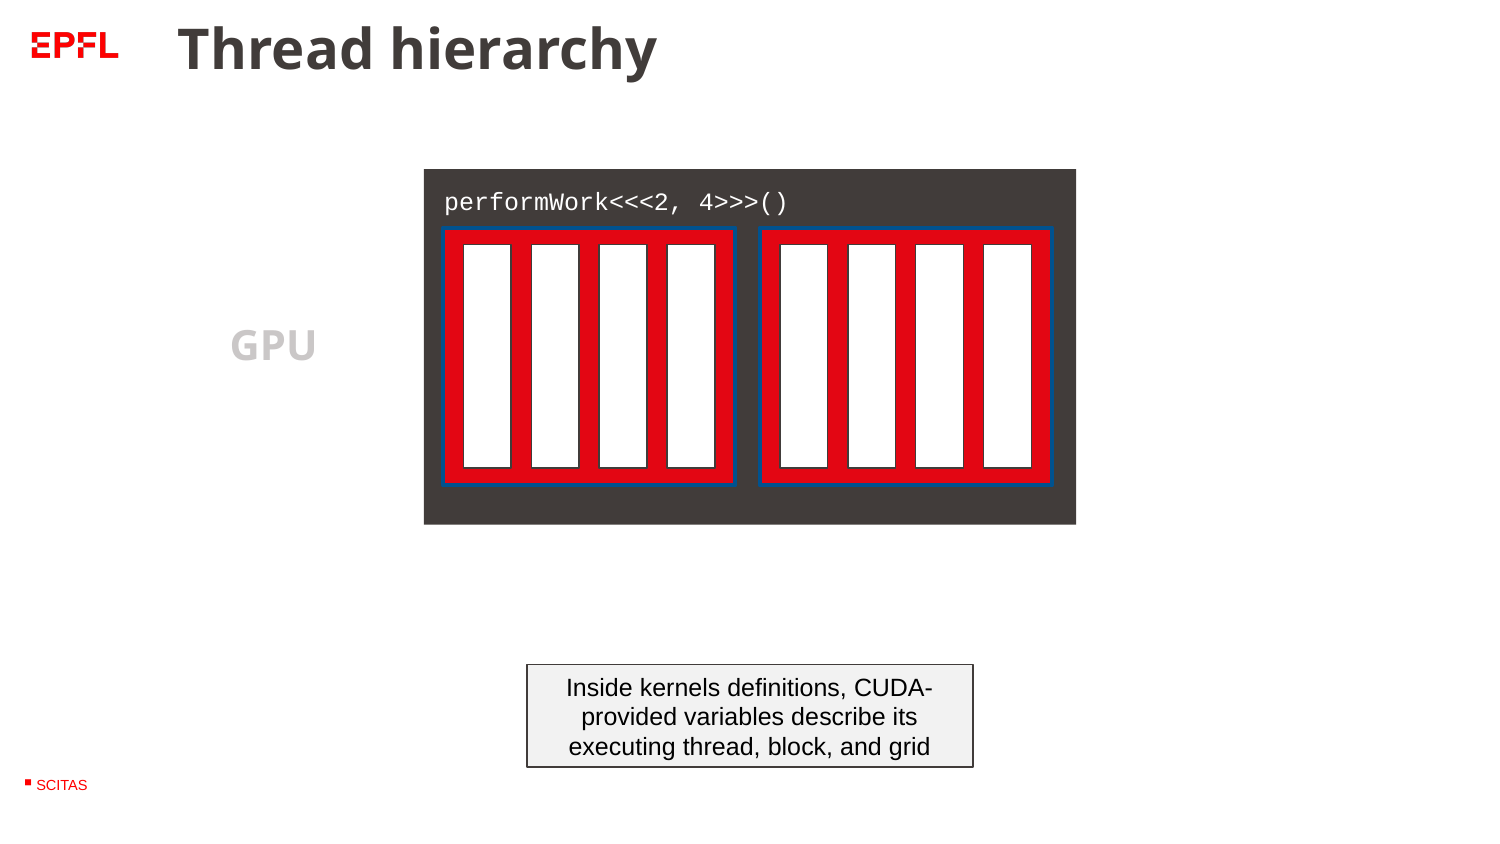

# Thread hierarchy
performWork<<<2, 4>>>()
GPU
Inside kernels definitions, CUDA-provided variables describe its executing thread, block, and grid